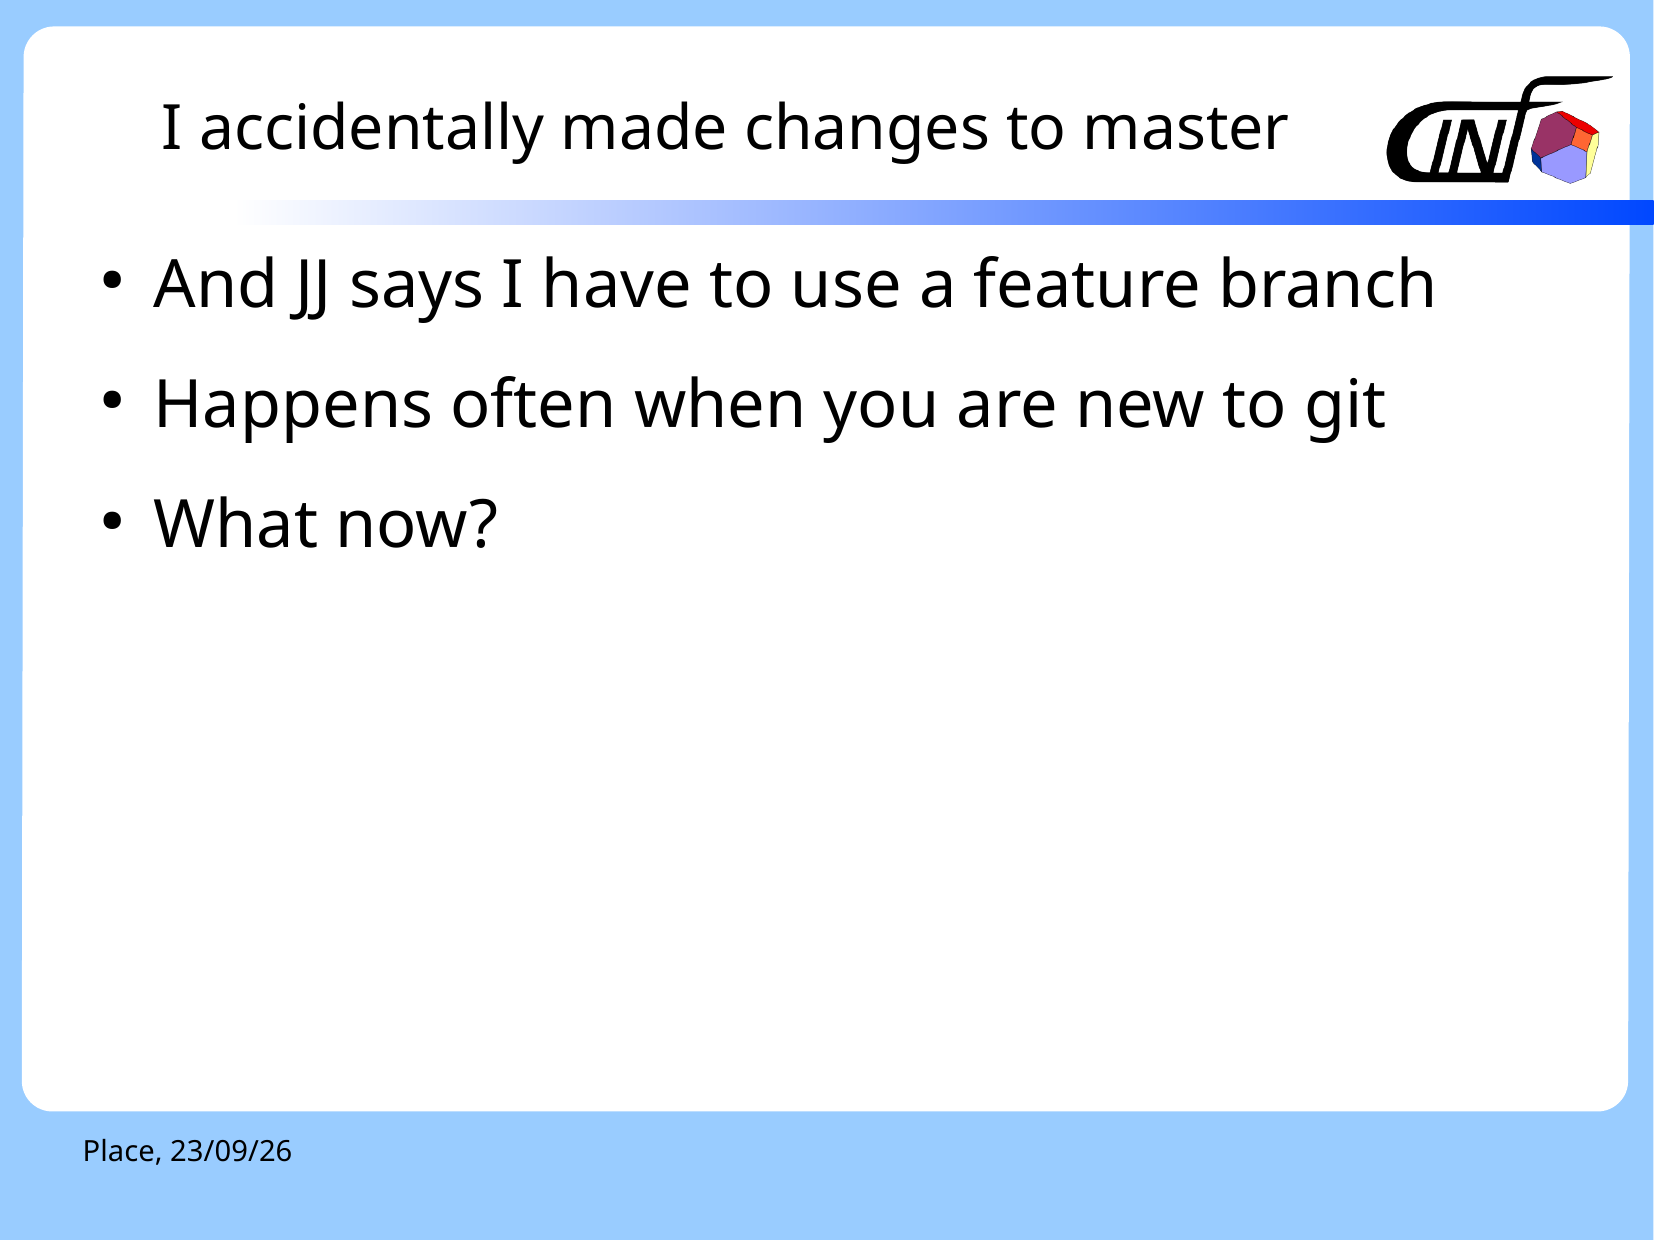

# I accidentally made changes to master
And JJ says I have to use a feature branch
Happens often when you are new to git
What now?